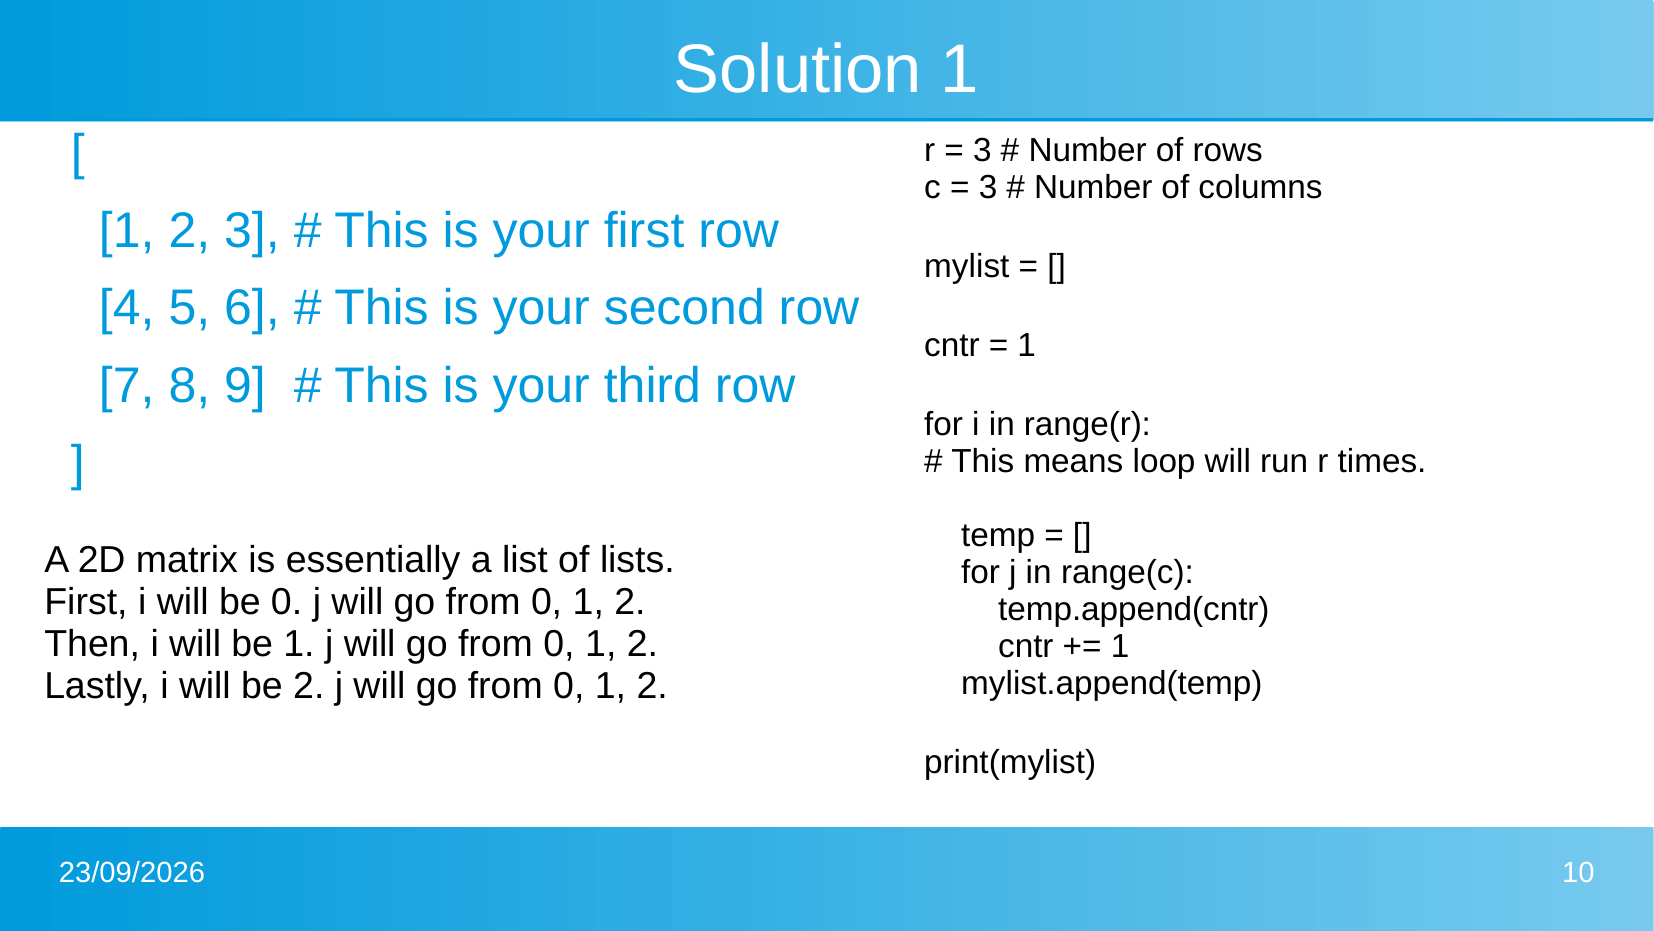

# Solution 1
[
 [1, 2, 3], # This is your first row
 [4, 5, 6], # This is your second row
 [7, 8, 9] # This is your third row
]
r = 3 # Number of rows
c = 3 # Number of columns
mylist = []
cntr = 1
for i in range(r):
# This means loop will run r times.
 temp = []
 for j in range(c):
 temp.append(cntr)
 cntr += 1
 mylist.append(temp)
print(mylist)
A 2D matrix is essentially a list of lists.
First, i will be 0. j will go from 0, 1, 2.
Then, i will be 1. j will go from 0, 1, 2.
Lastly, i will be 2. j will go from 0, 1, 2.
10